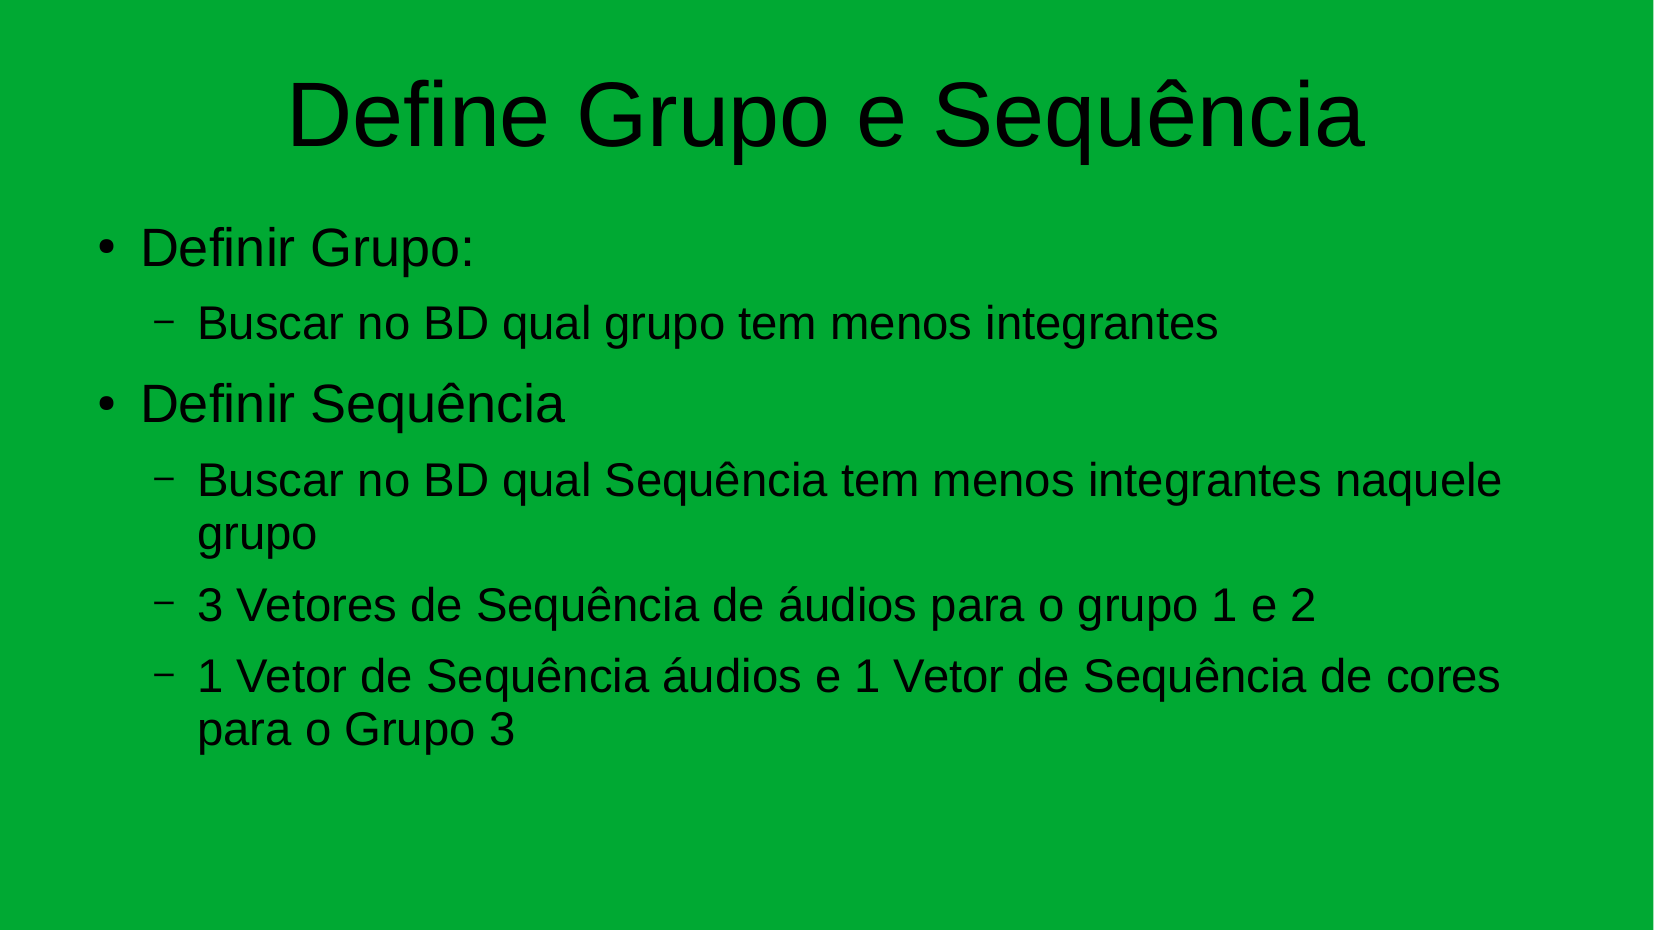

# Define Grupo e Sequência
Definir Grupo:
Buscar no BD qual grupo tem menos integrantes
Definir Sequência
Buscar no BD qual Sequência tem menos integrantes naquele grupo
3 Vetores de Sequência de áudios para o grupo 1 e 2
1 Vetor de Sequência áudios e 1 Vetor de Sequência de cores para o Grupo 3